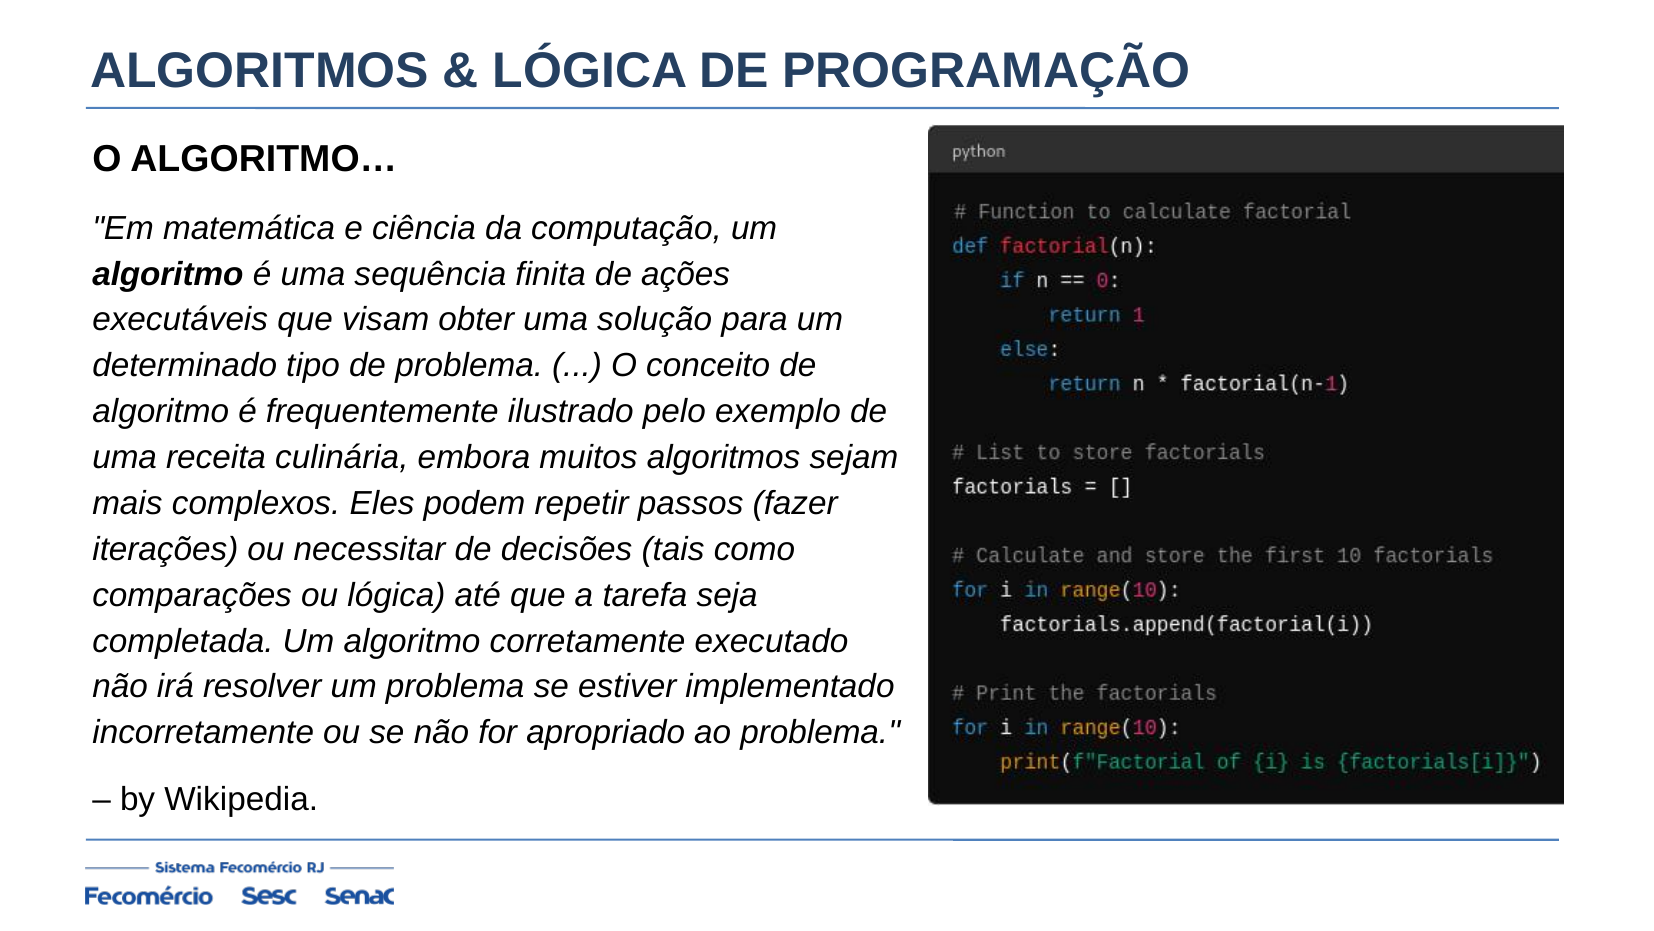

ALGORITMOS & LÓGICA DE PROGRAMAÇÃO
O ALGORITMO…
"Em matemática e ciência da computação, um algoritmo é uma sequência finita de ações executáveis que visam obter uma solução para um determinado tipo de problema. (...) O conceito de algoritmo é frequentemente ilustrado pelo exemplo de uma receita culinária, embora muitos algoritmos sejam mais complexos. Eles podem repetir passos (fazer iterações) ou necessitar de decisões (tais como comparações ou lógica) até que a tarefa seja completada. Um algoritmo corretamente executado não irá resolver um problema se estiver implementado incorretamente ou se não for apropriado ao problema."
– by Wikipedia.